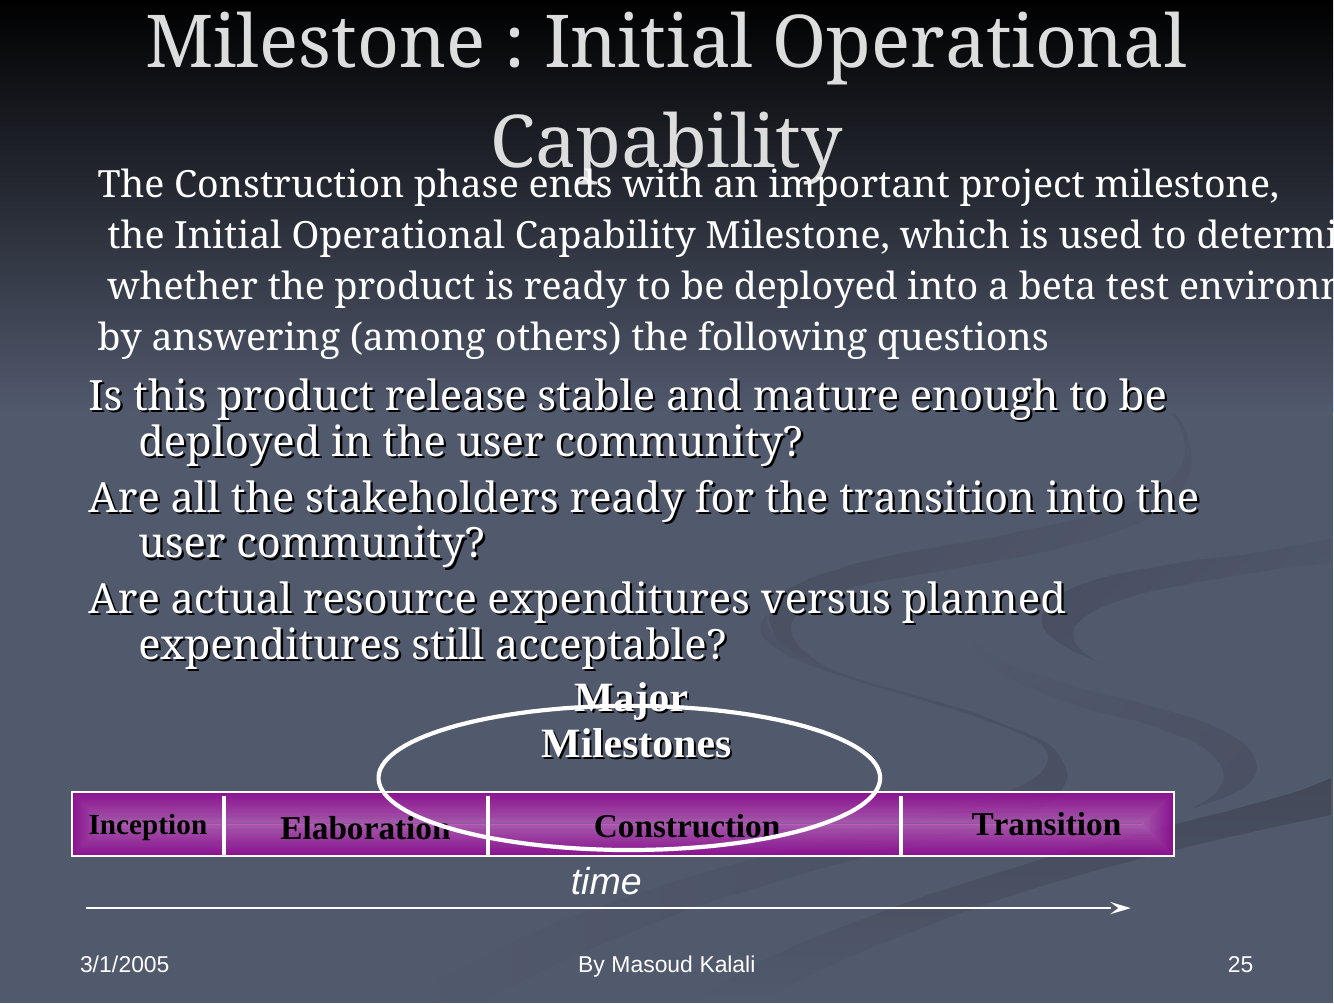

# Milestone : Initial Operational Capability
The Construction phase ends with an important project milestone,
 the Initial Operational Capability Milestone, which is used to determine
 whether the product is ready to be deployed into a beta test environment
by answering (among others) the following questions
Is this product release stable and mature enough to be deployed in the user community?
Are all the stakeholders ready for the transition into the user community?
Are actual resource expenditures versus planned expenditures still acceptable?
Major
Milestones
Transition
Construction
Inception
Elaboration
time
By Masoud Kalali
25
3/1/2005